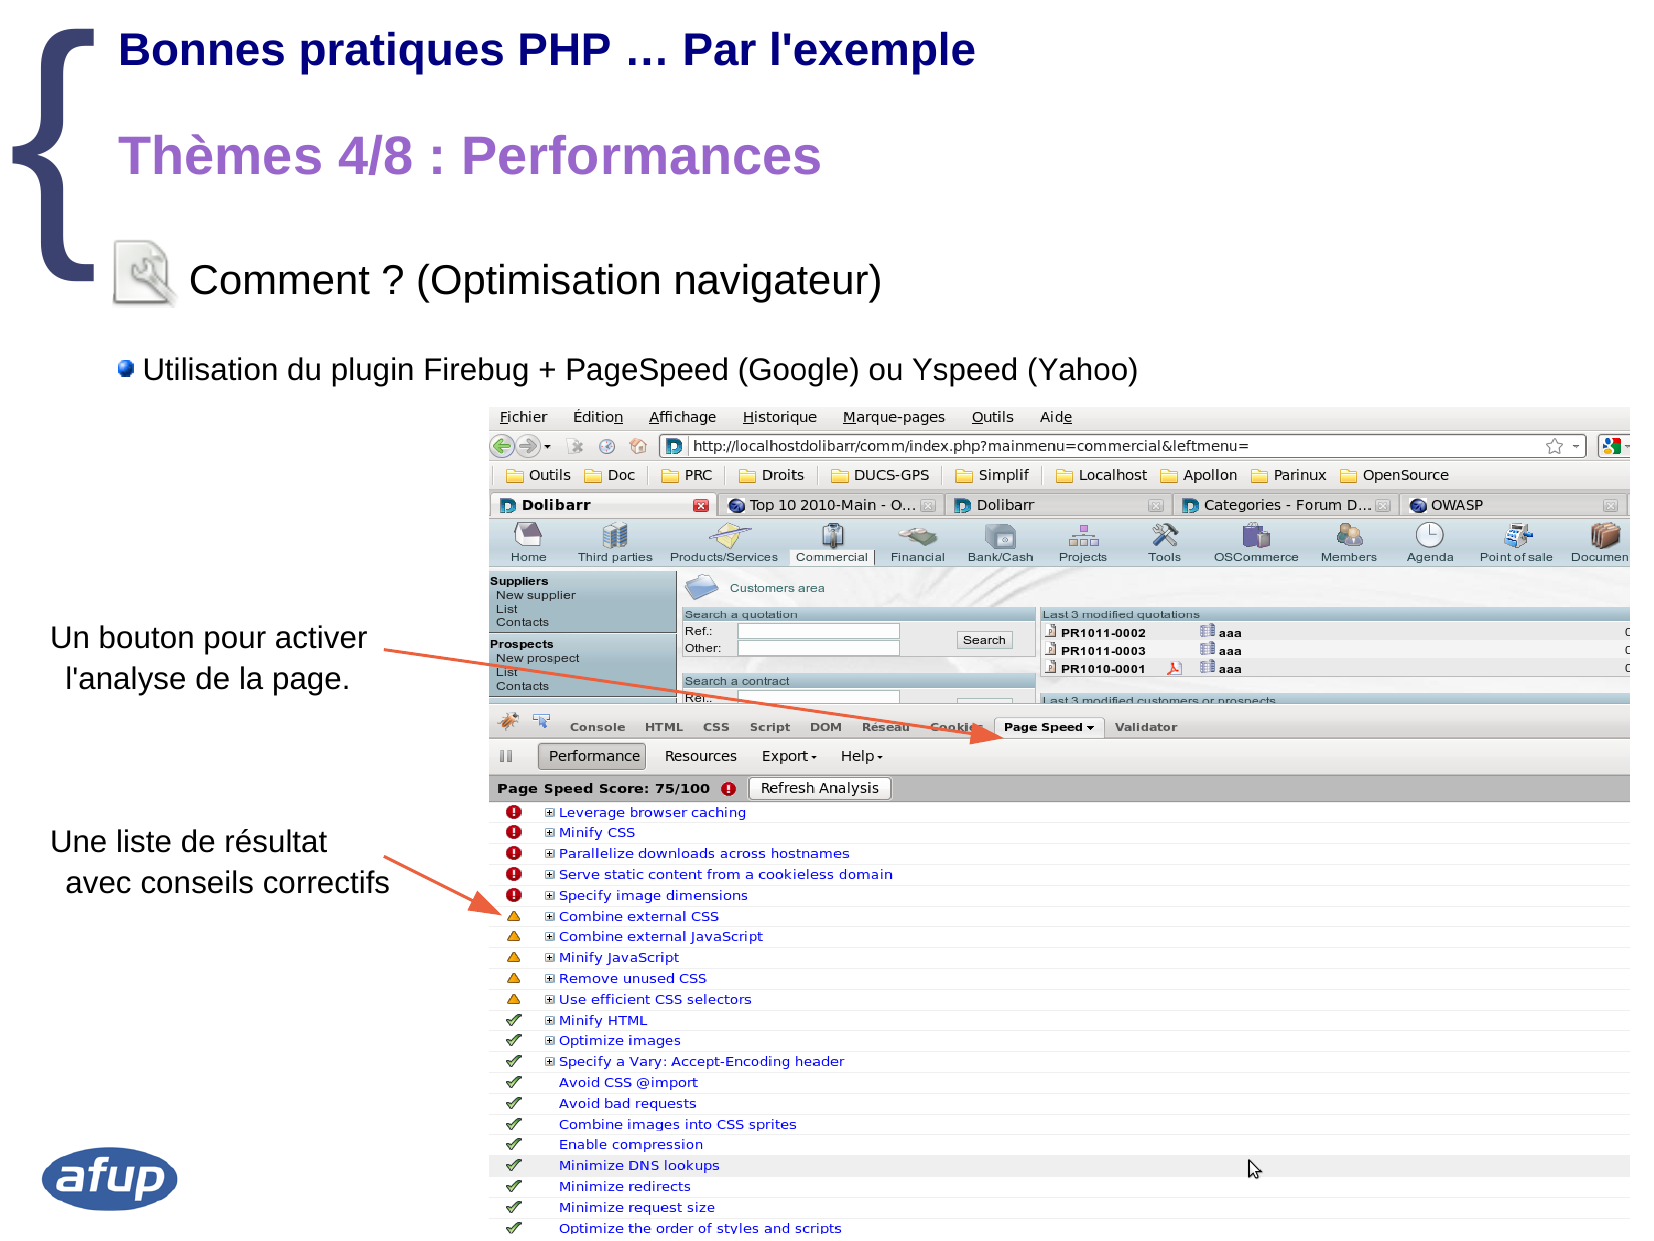

# Bonnes pratiques PHP … Par l'exemple Thèmes 4/8 : Performances
Comment ? (Optimisation navigateur)
 Utilisation du plugin Firebug + PageSpeed (Google) ou Yspeed (Yahoo)
Un bouton pour activer
l'analyse de la page.
Une liste de résultat
avec conseils correctifs